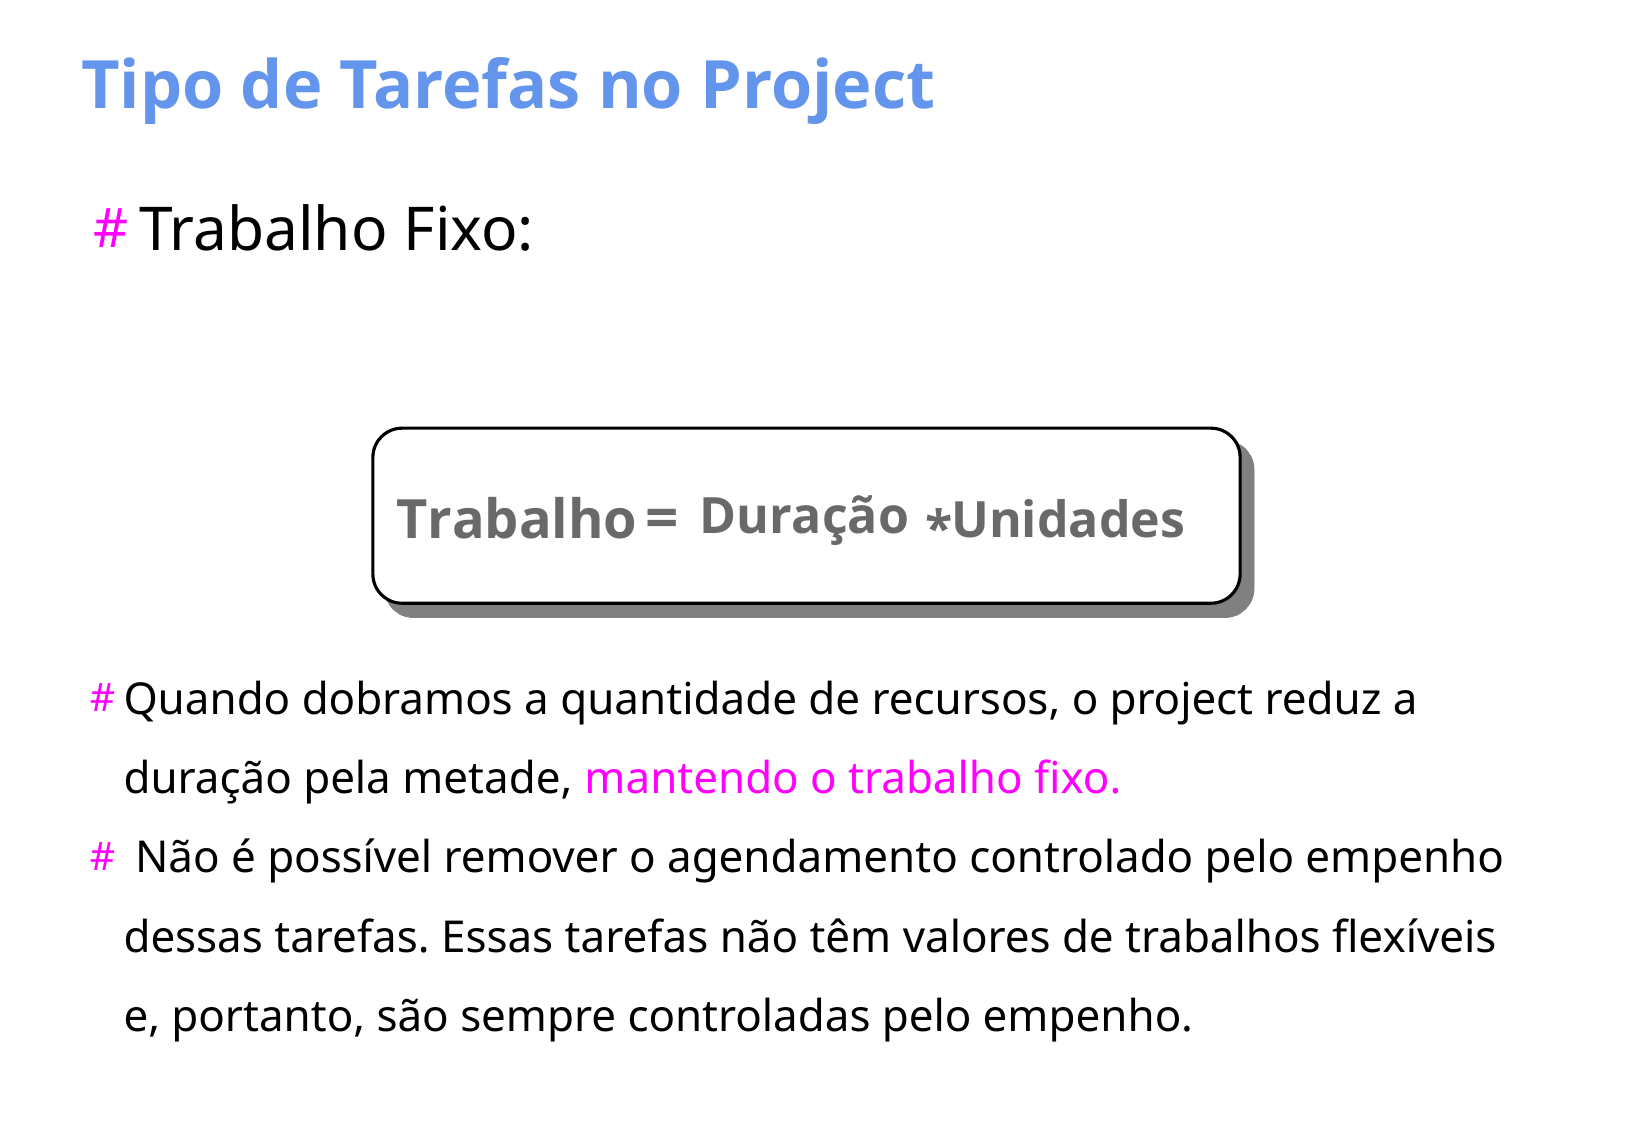

# Tipo de Tarefas no Project
Trabalho Fixo:
Trabalho =
Duração
Unidades
*
Quando dobramos a quantidade de recursos, o project reduz a duração pela metade, mantendo o trabalho fixo.
 Não é possível remover o agendamento controlado pelo empenho dessas tarefas. Essas tarefas não têm valores de trabalhos flexíveis e, portanto, são sempre controladas pelo empenho.